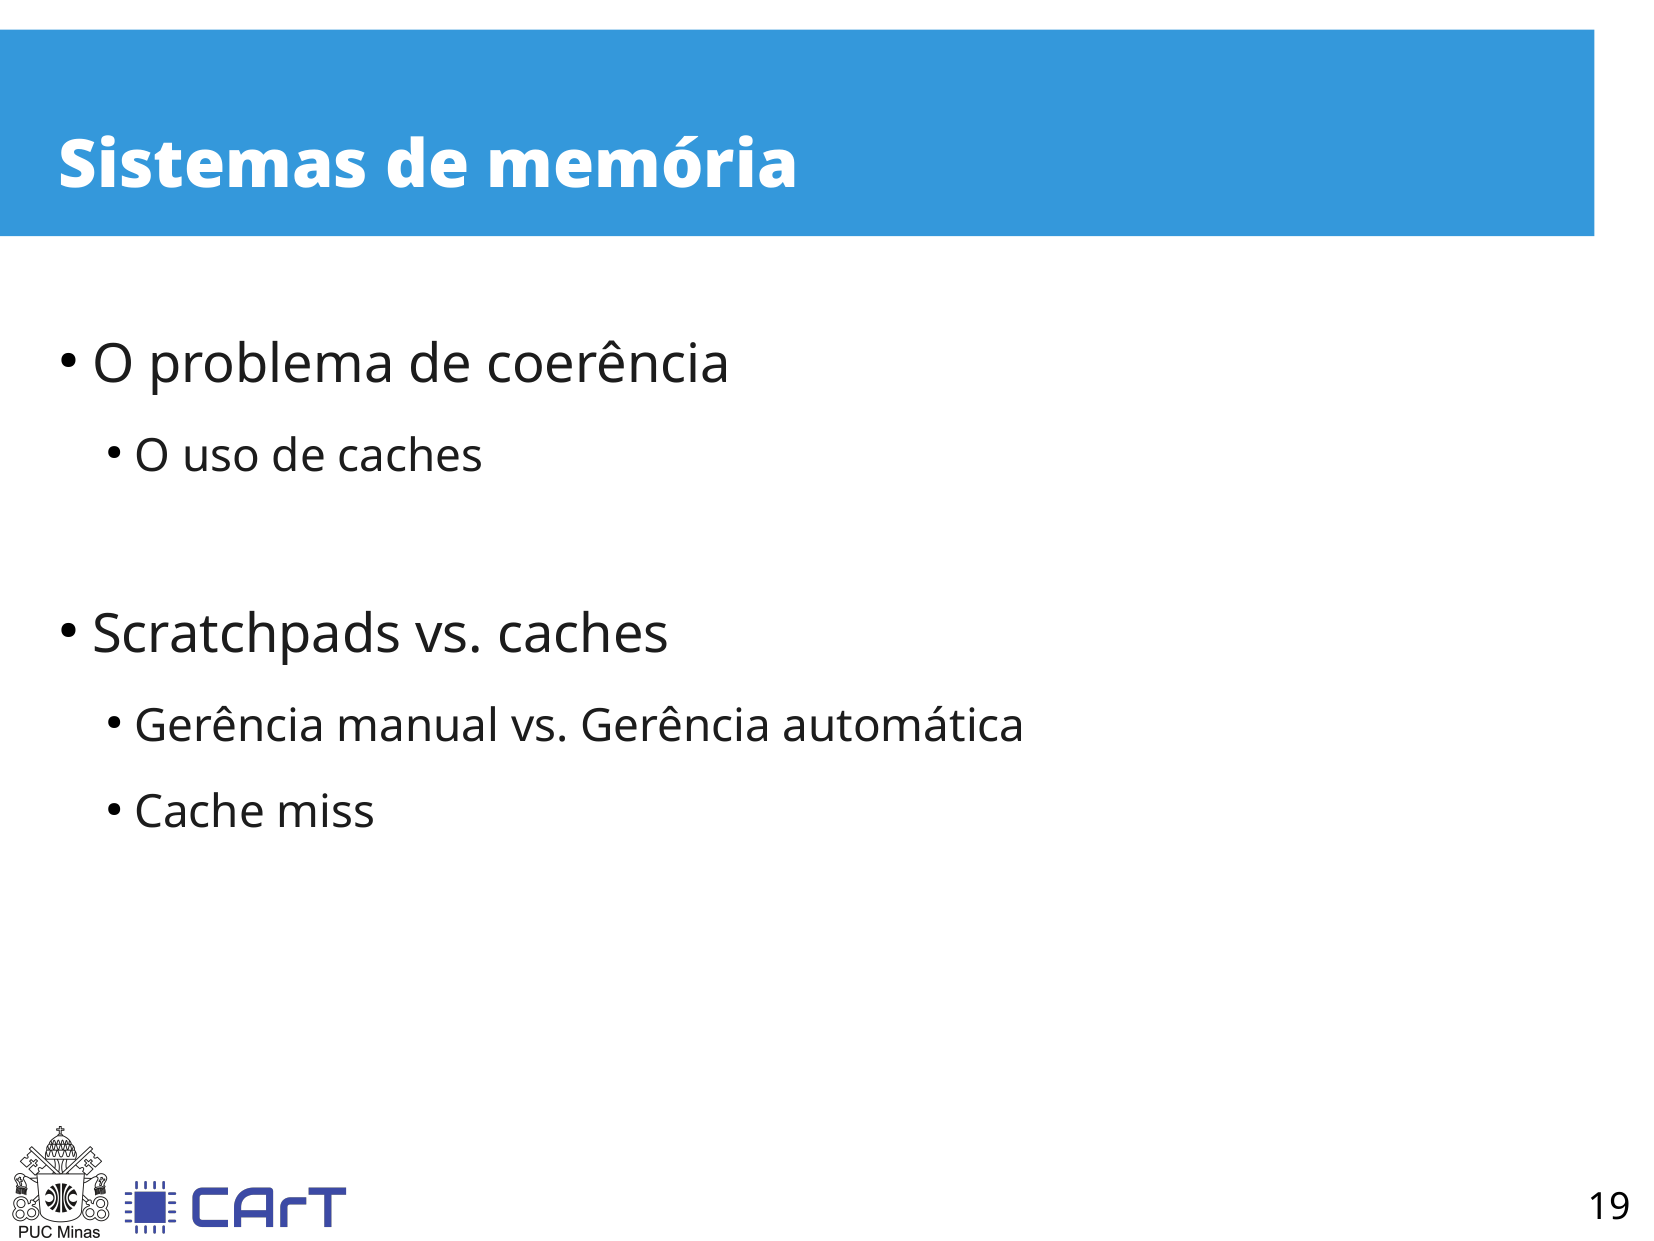

# Sistemas de memória
 O problema de coerência
 O uso de caches
 Scratchpads vs. caches
 Gerência manual vs. Gerência automática
 Cache miss
19